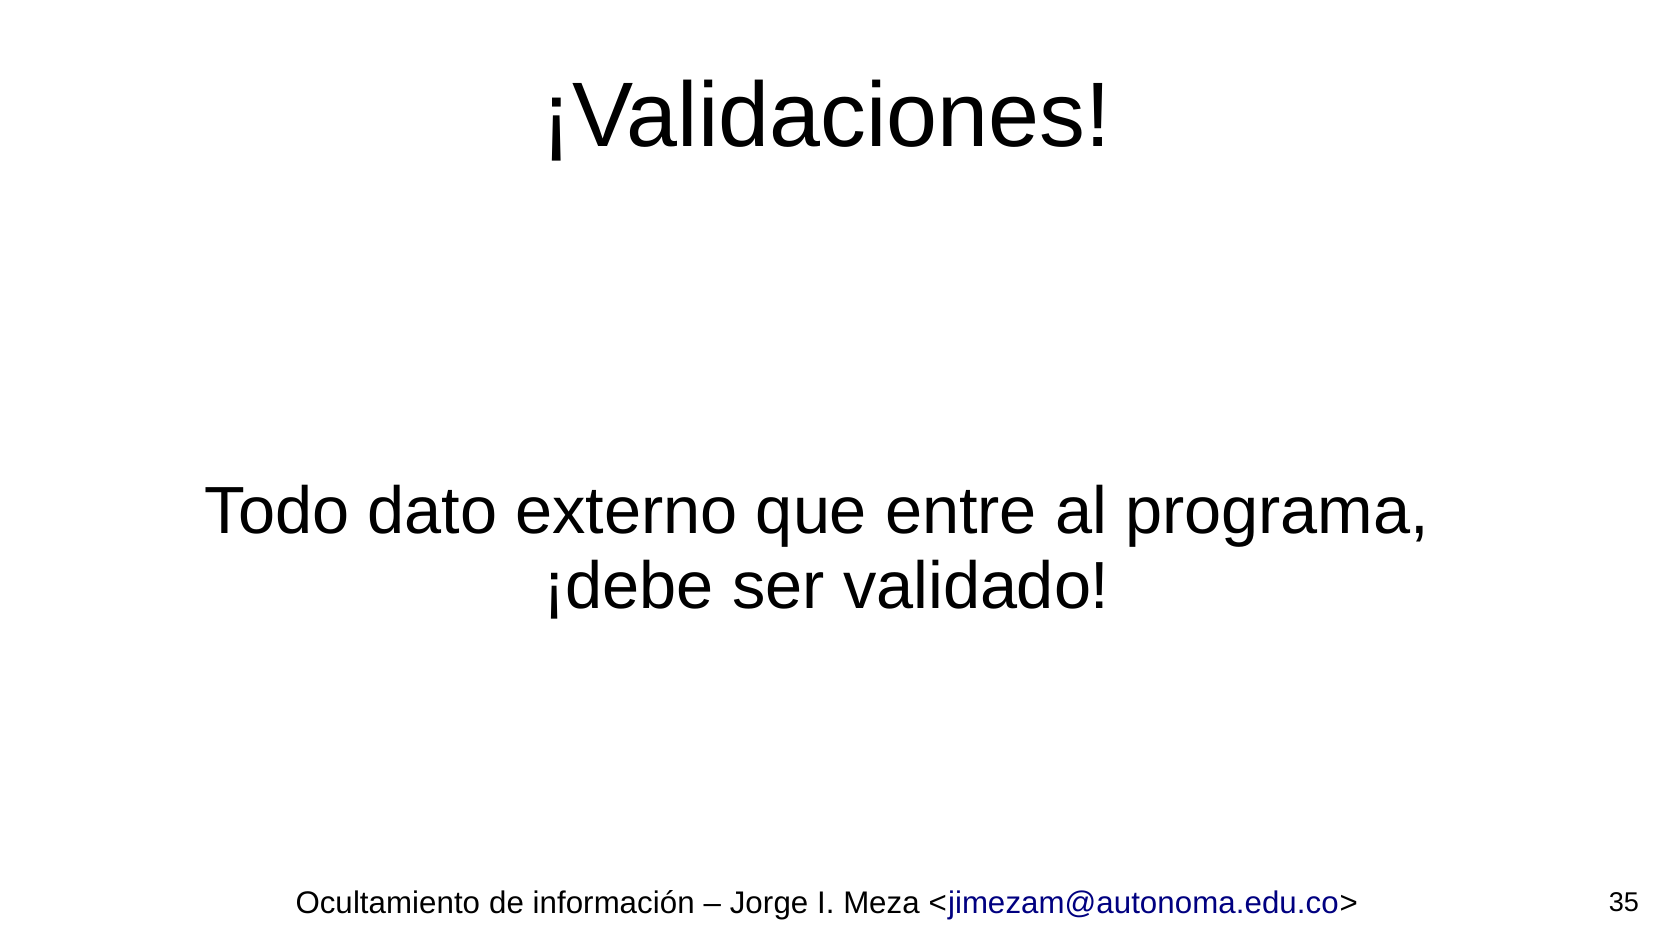

# ¡Validaciones!
Todo dato externo que entre al programa,
¡debe ser validado!